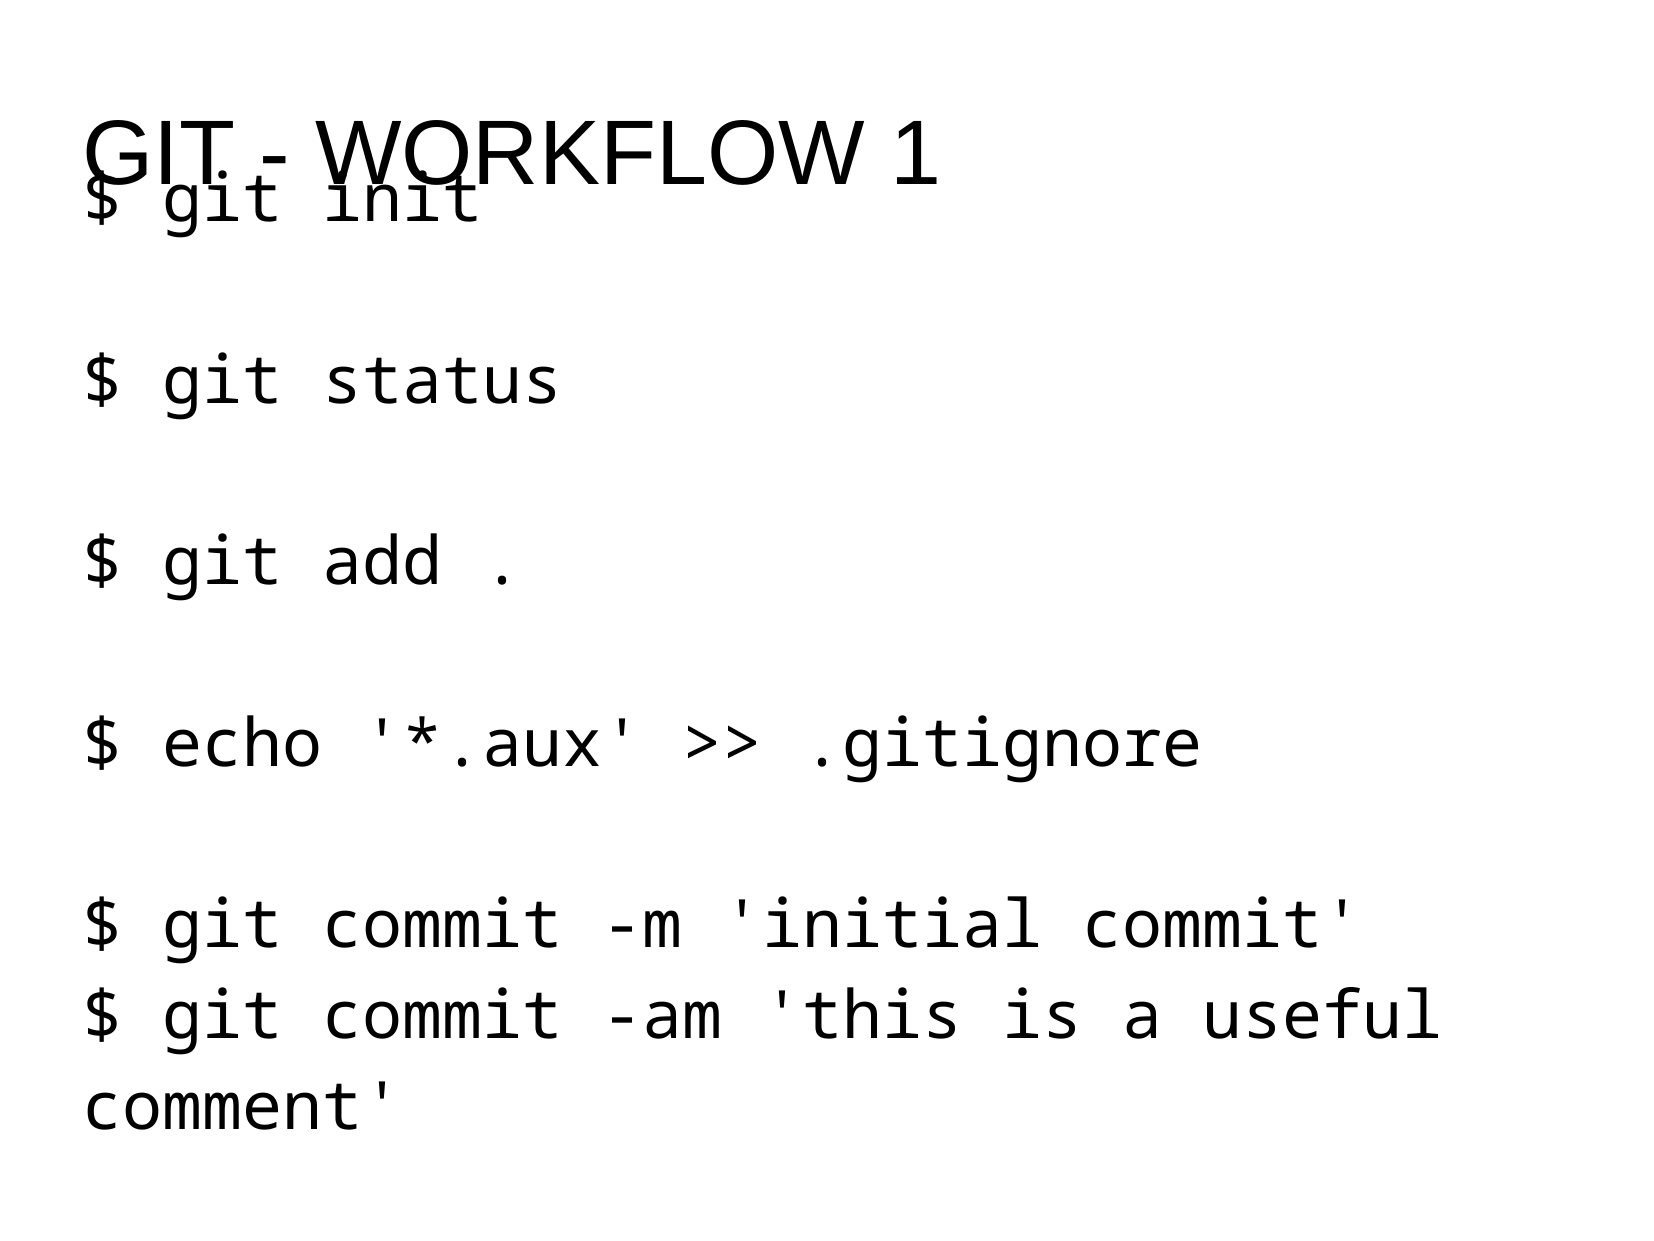

# GIT - WORKFLOW 1
$ git init
$ git status
$ git add .
$ echo '*.aux' >> .gitignore
$ git commit -m 'initial commit'
$ git commit -am 'this is a useful comment'